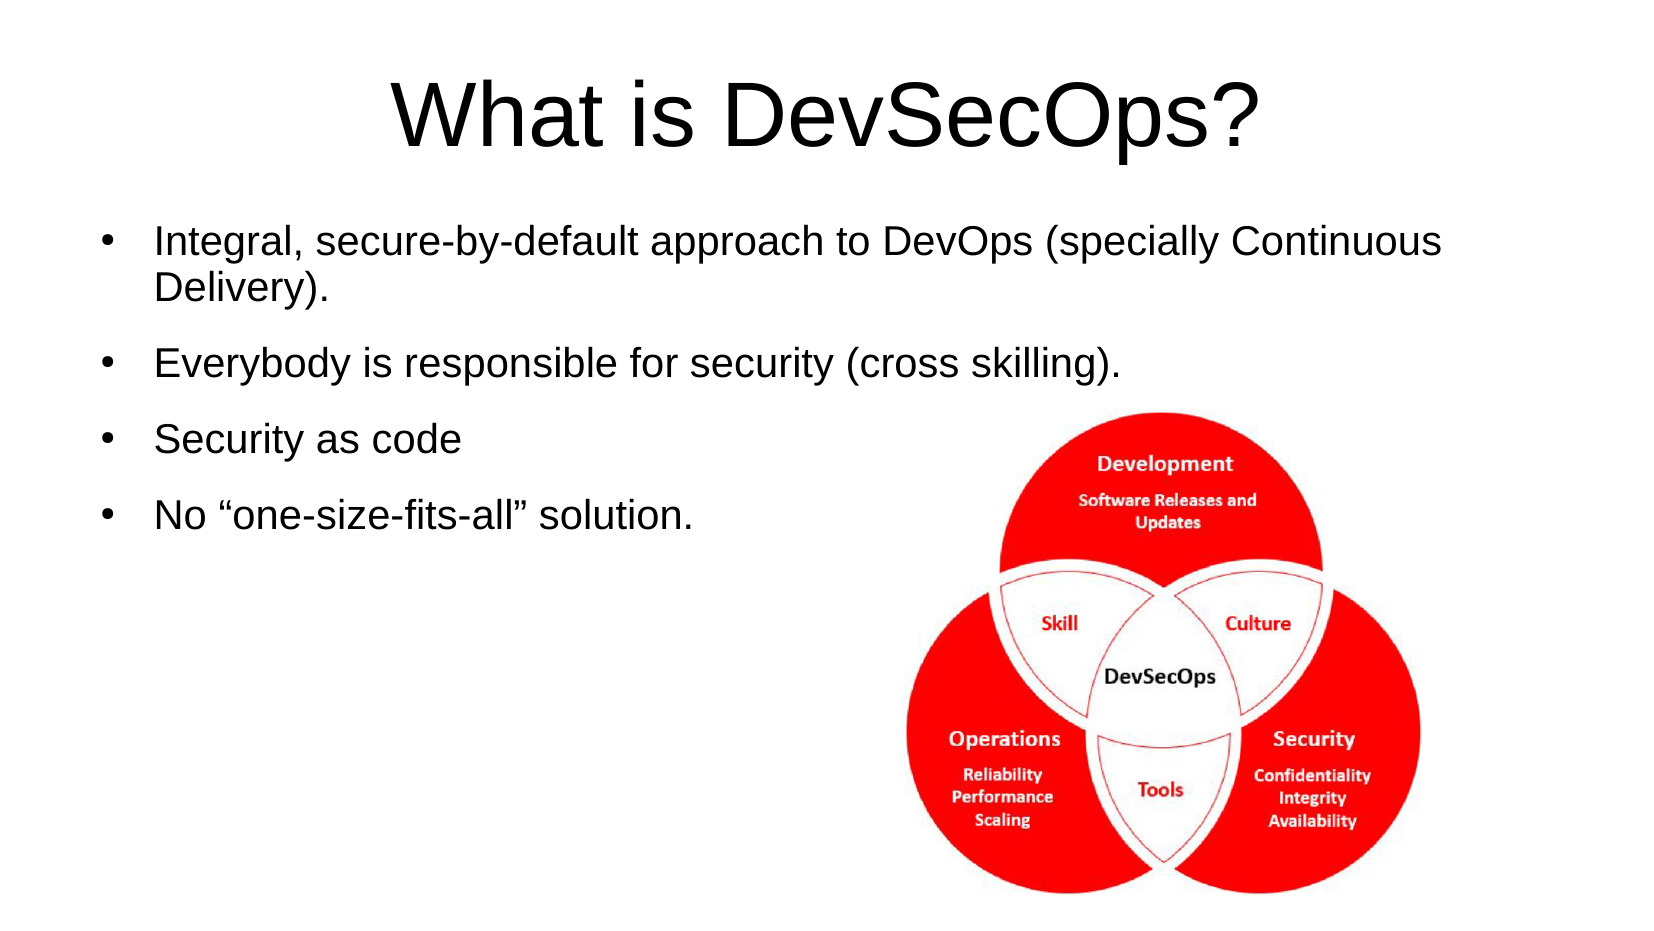

# What is DevSecOps?
Integral, secure-by-default approach to DevOps (specially Continuous Delivery).
Everybody is responsible for security (cross skilling).
Security as code
No “one-size-fits-all” solution.